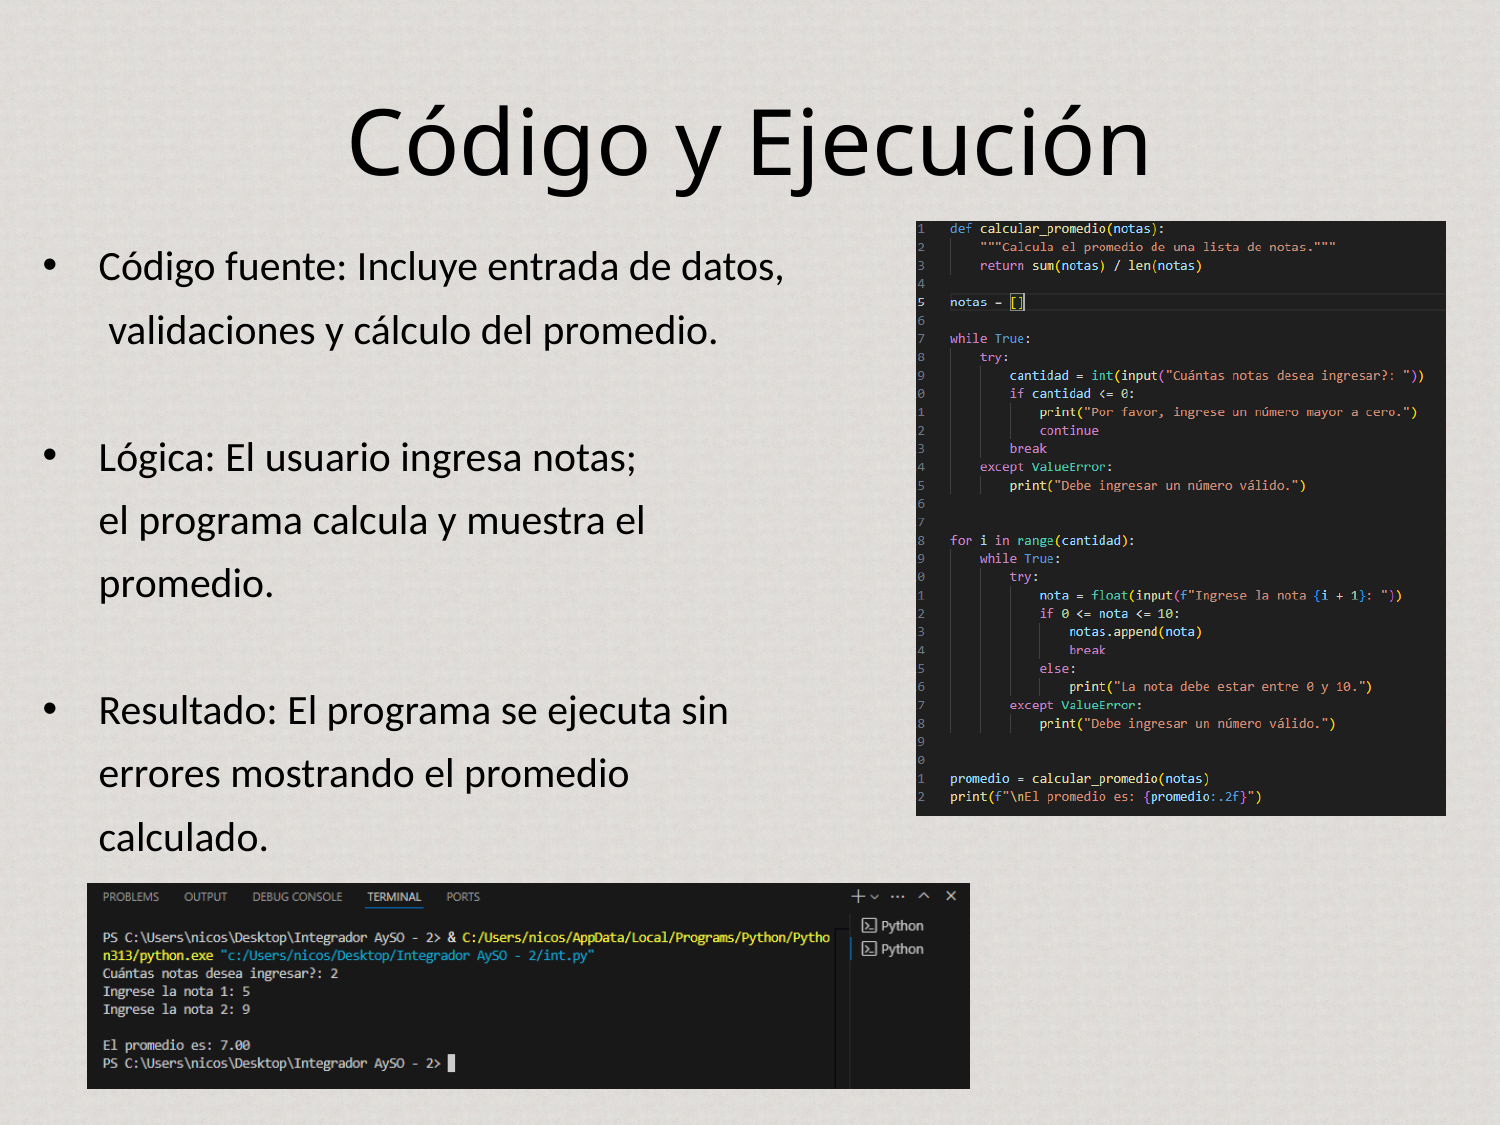

# Código y Ejecución
Código fuente: Incluye entrada de datos,
 validaciones y cálculo del promedio.
Lógica: El usuario ingresa notas;
el programa calcula y muestra el
promedio.
Resultado: El programa se ejecuta sin
errores mostrando el promedio
calculado.